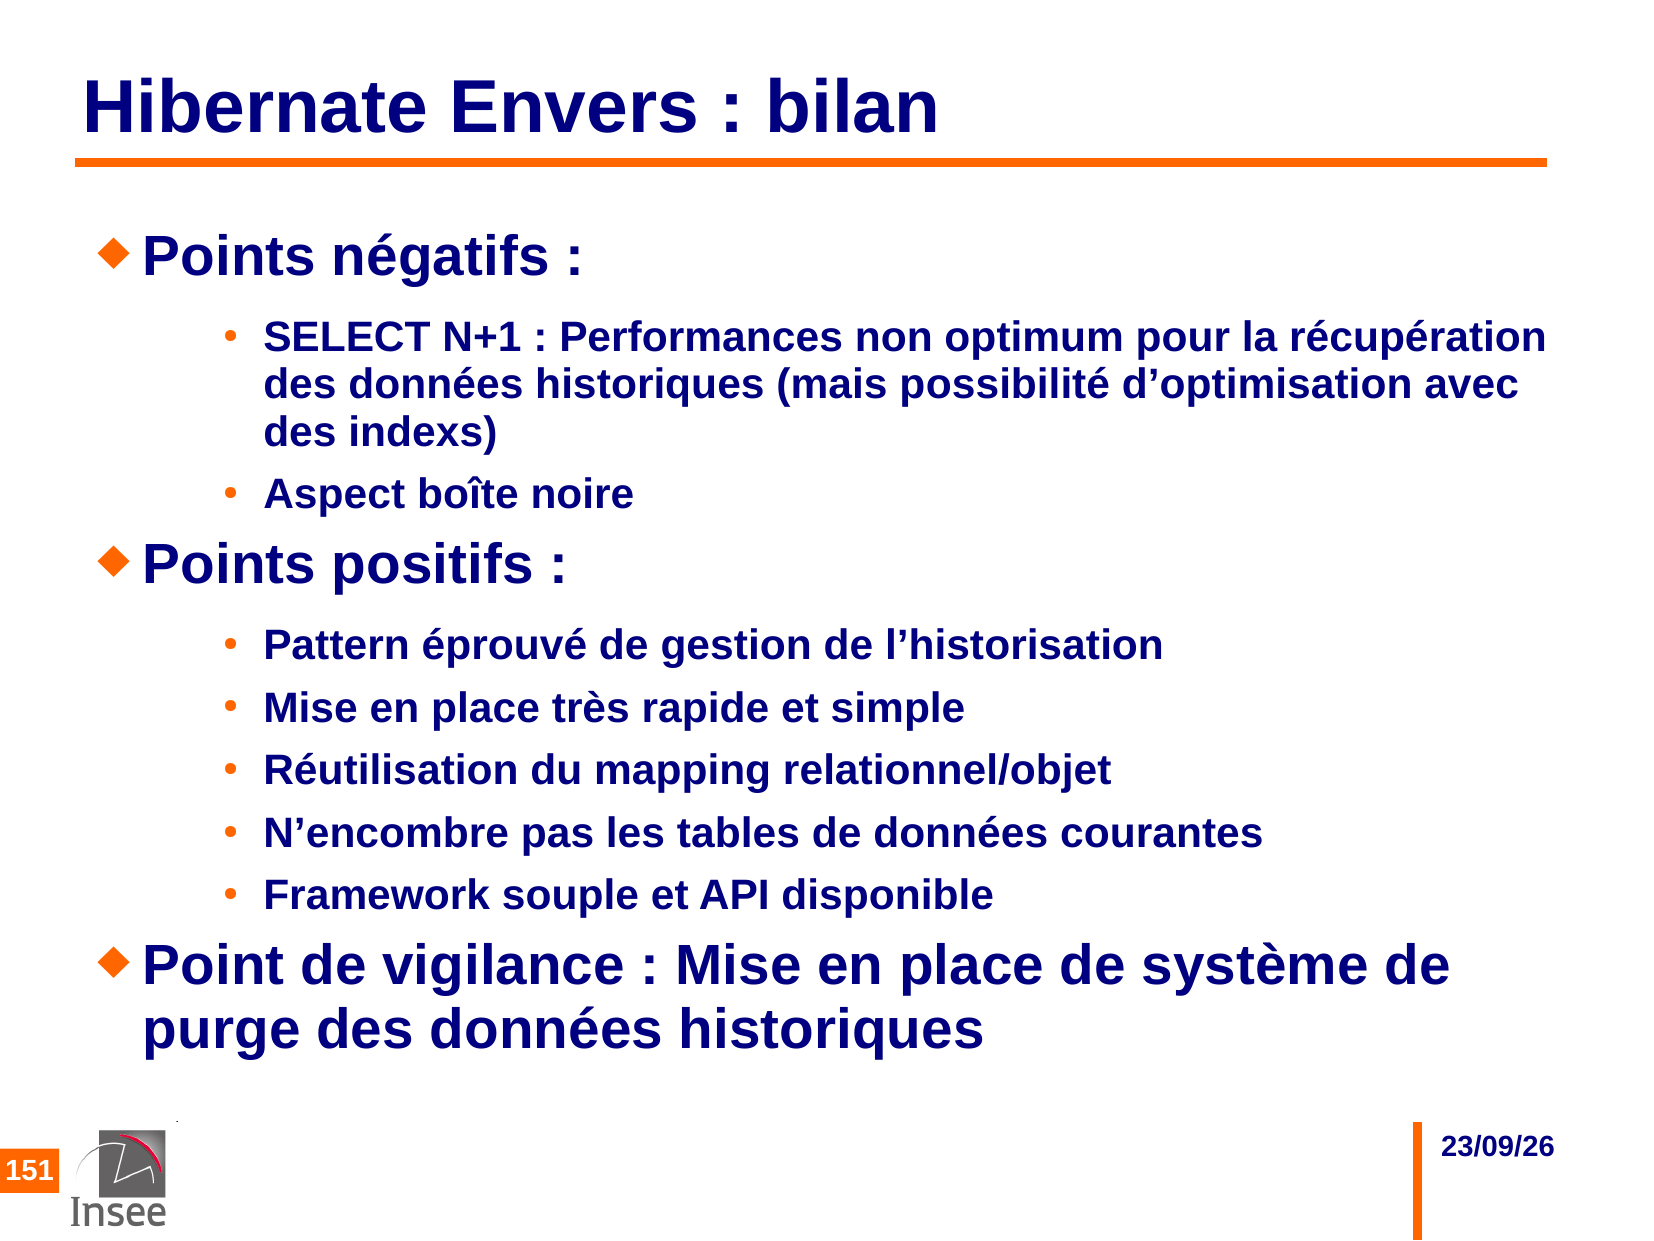

# Hibernate Envers : bilan
Points négatifs :
SELECT N+1 : Performances non optimum pour la récupération des données historiques (mais possibilité d’optimisation avec des indexs)
Aspect boîte noire
Points positifs :
Pattern éprouvé de gestion de l’historisation
Mise en place très rapide et simple
Réutilisation du mapping relationnel/objet
N’encombre pas les tables de données courantes
Framework souple et API disponible
Point de vigilance : Mise en place de système de purge des données historiques
151